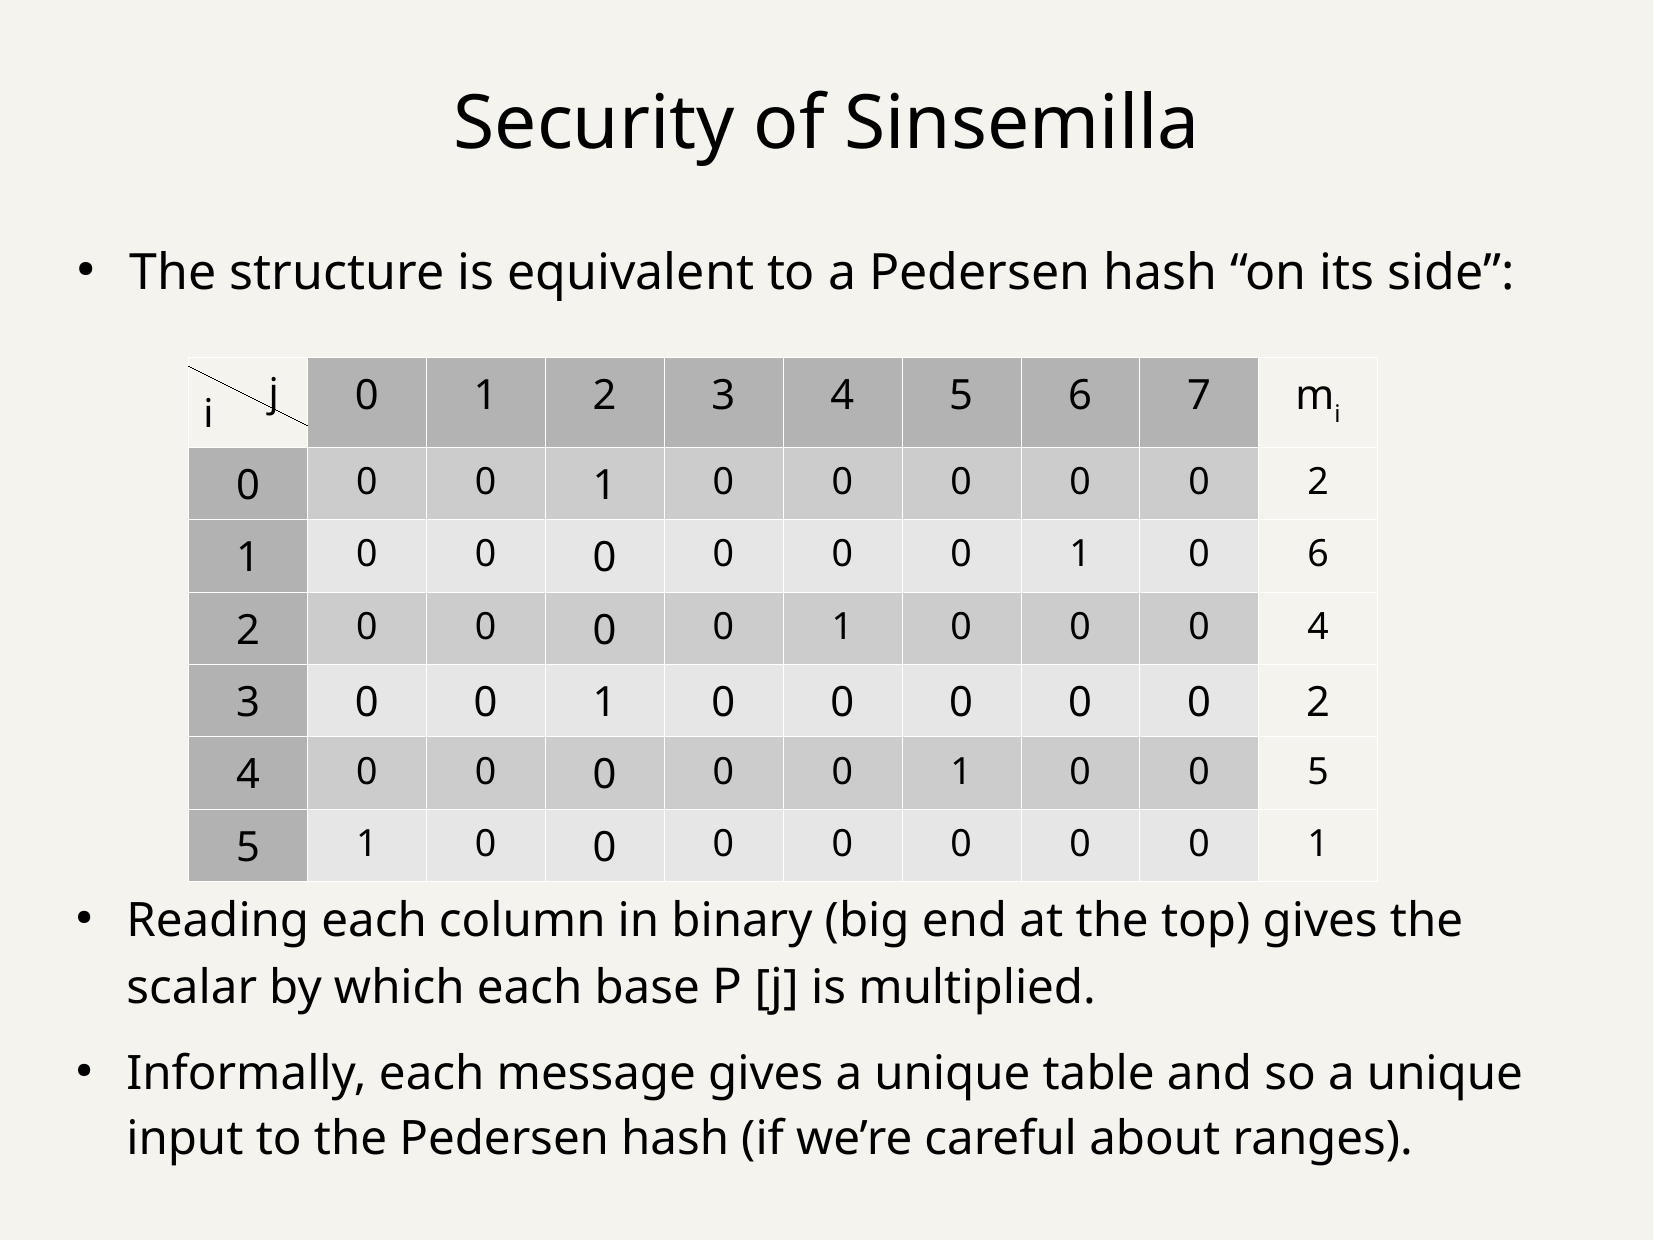

Security of Sinsemilla
# The structure is equivalent to a Pedersen hash “on its side”:
| i j | 0 | 1 | 2 | 3 | 4 | 5 | 6 | 7 | mi |
| --- | --- | --- | --- | --- | --- | --- | --- | --- | --- |
| 0 | 0 | 0 | 1 | 0 | 0 | 0 | 0 | 0 | 2 |
| 1 | 0 | 0 | 0 | 0 | 0 | 0 | 1 | 0 | 6 |
| 2 | 0 | 0 | 0 | 0 | 1 | 0 | 0 | 0 | 4 |
| 3 | 0 | 0 | 1 | 0 | 0 | 0 | 0 | 0 | 2 |
| 4 | 0 | 0 | 0 | 0 | 0 | 1 | 0 | 0 | 5 |
| 5 | 1 | 0 | 0 | 0 | 0 | 0 | 0 | 0 | 1 |
Reading each column in binary (big end at the top) gives the scalar by which each base P [j] is multiplied.
Informally, each message gives a unique table and so a unique input to the Pedersen hash (if we’re careful about ranges).